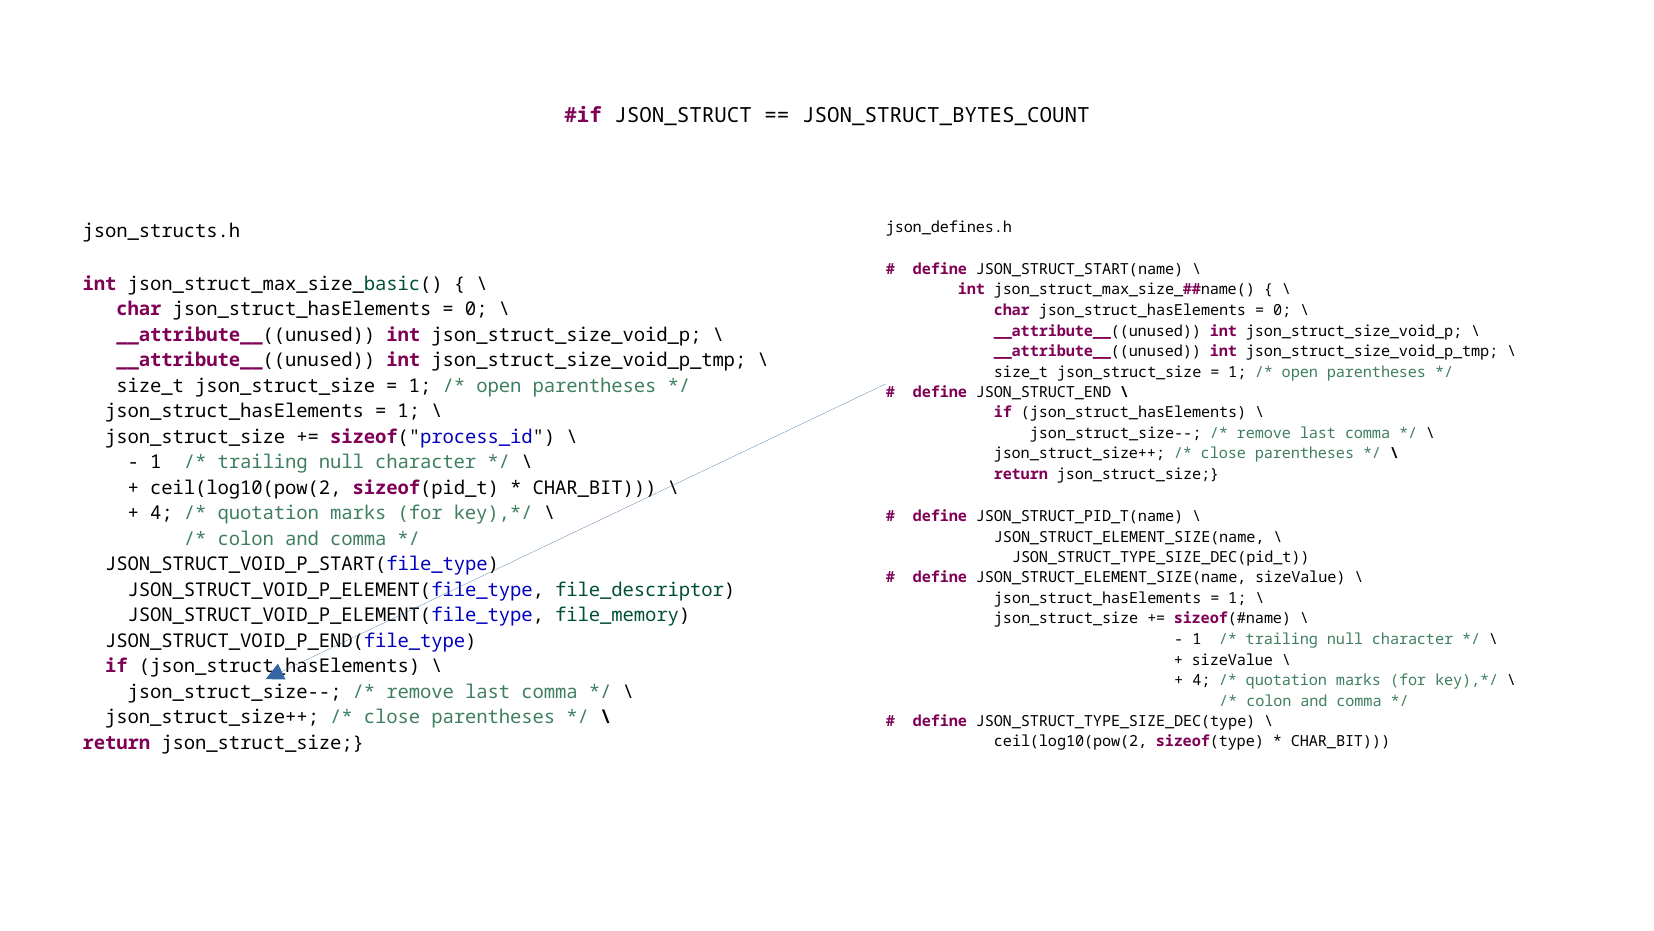

# #if JSON_STRUCT == JSON_STRUCT_BYTES_COUNT
json_defines.h
# define JSON_STRUCT_START(name) \ int json_struct_max_size_##name() { \ char json_struct_hasElements = 0; \ __attribute__((unused)) int json_struct_size_void_p; \ __attribute__((unused)) int json_struct_size_void_p_tmp; \ size_t json_struct_size = 1; /* open parentheses */ # define JSON_STRUCT_END \ if (json_struct_hasElements) \ json_struct_size--; /* remove last comma */ \ json_struct_size++; /* close parentheses */ \ return json_struct_size;}
# define JSON_STRUCT_PID_T(name) \ JSON_STRUCT_ELEMENT_SIZE(name, \ JSON_STRUCT_TYPE_SIZE_DEC(pid_t)) # define JSON_STRUCT_ELEMENT_SIZE(name, sizeValue) \ json_struct_hasElements = 1; \ json_struct_size += sizeof(#name) \ - 1 /* trailing null character */ \ + sizeValue \ + 4; /* quotation marks (for key),*/ \ /* colon and comma */ # define JSON_STRUCT_TYPE_SIZE_DEC(type) \ ceil(log10(pow(2, sizeof(type) * CHAR_BIT)))
json_structs.h
int json_struct_max_size_basic() { \
 char json_struct_hasElements = 0; \
 __attribute__((unused)) int json_struct_size_void_p; \
 __attribute__((unused)) int json_struct_size_void_p_tmp; \
 size_t json_struct_size = 1; /* open parentheses */
 json_struct_hasElements = 1; \
 json_struct_size += sizeof("process_id") \
 - 1 /* trailing null character */ \
 + ceil(log10(pow(2, sizeof(pid_t) * CHAR_BIT))) \
 + 4; /* quotation marks (for key),*/ \
 /* colon and comma */
 JSON_STRUCT_VOID_P_START(file_type)
 JSON_STRUCT_VOID_P_ELEMENT(file_type, file_descriptor)
 JSON_STRUCT_VOID_P_ELEMENT(file_type, file_memory)
 JSON_STRUCT_VOID_P_END(file_type)
 if (json_struct_hasElements) \
 json_struct_size--; /* remove last comma */ \
 json_struct_size++; /* close parentheses */ \
return json_struct_size;}